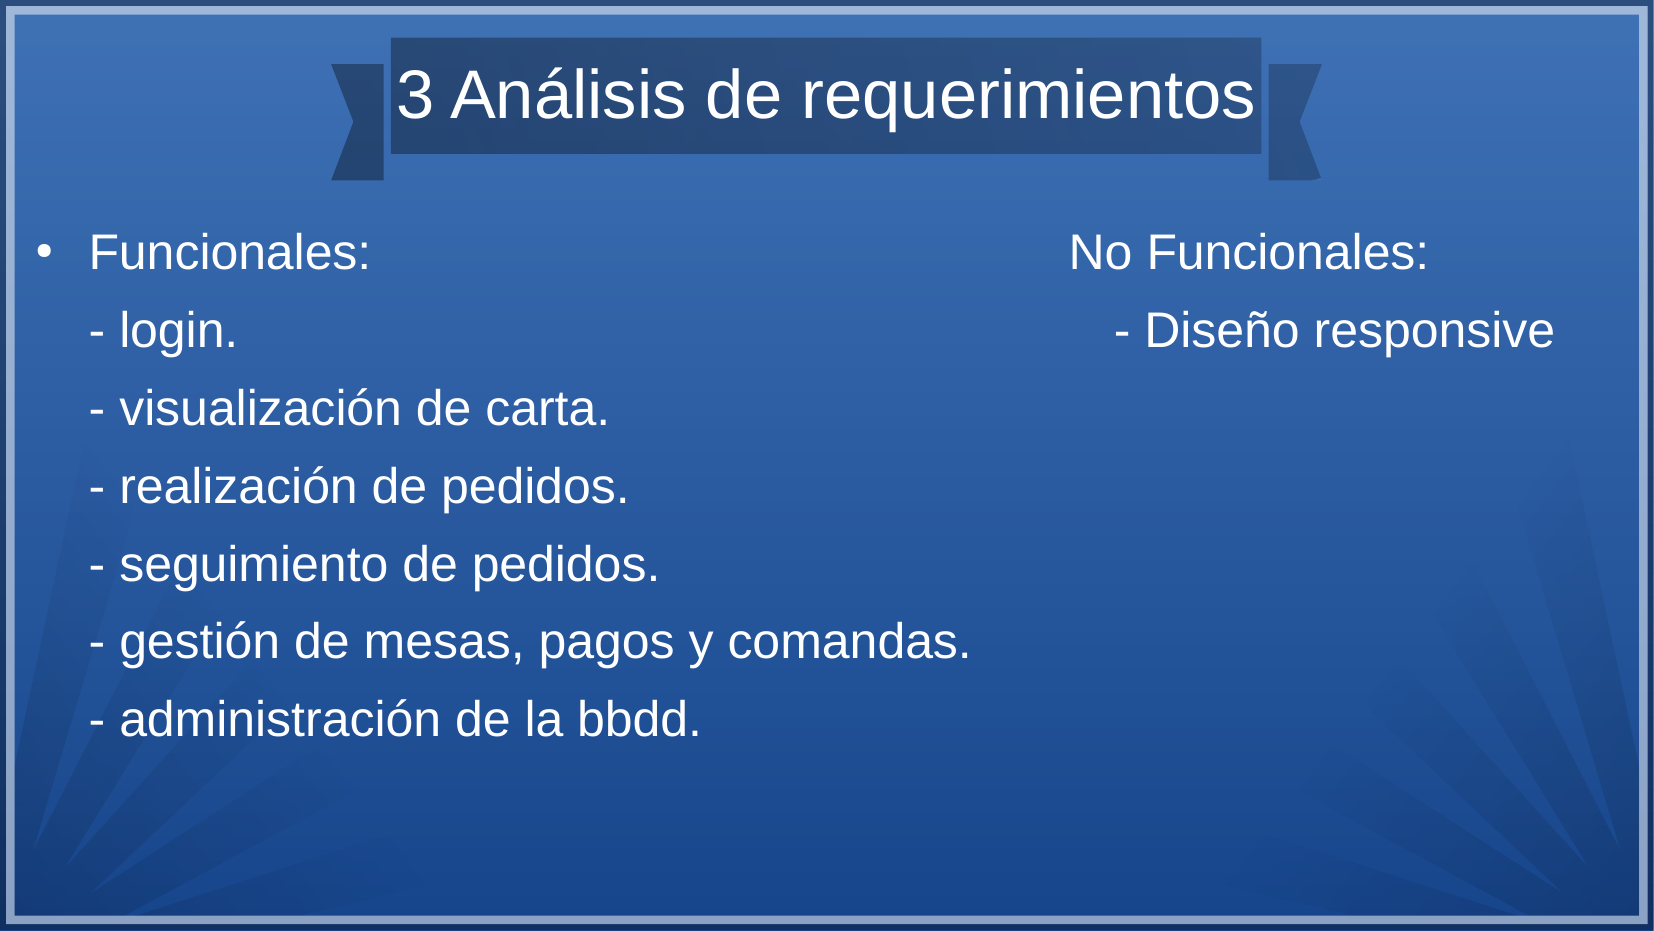

# 3 Análisis de requerimientos
Funcionales: No Funcionales:
- login.										 - Diseño responsive
- visualización de carta.
- realización de pedidos.
- seguimiento de pedidos.
- gestión de mesas, pagos y comandas.
- administración de la bbdd.